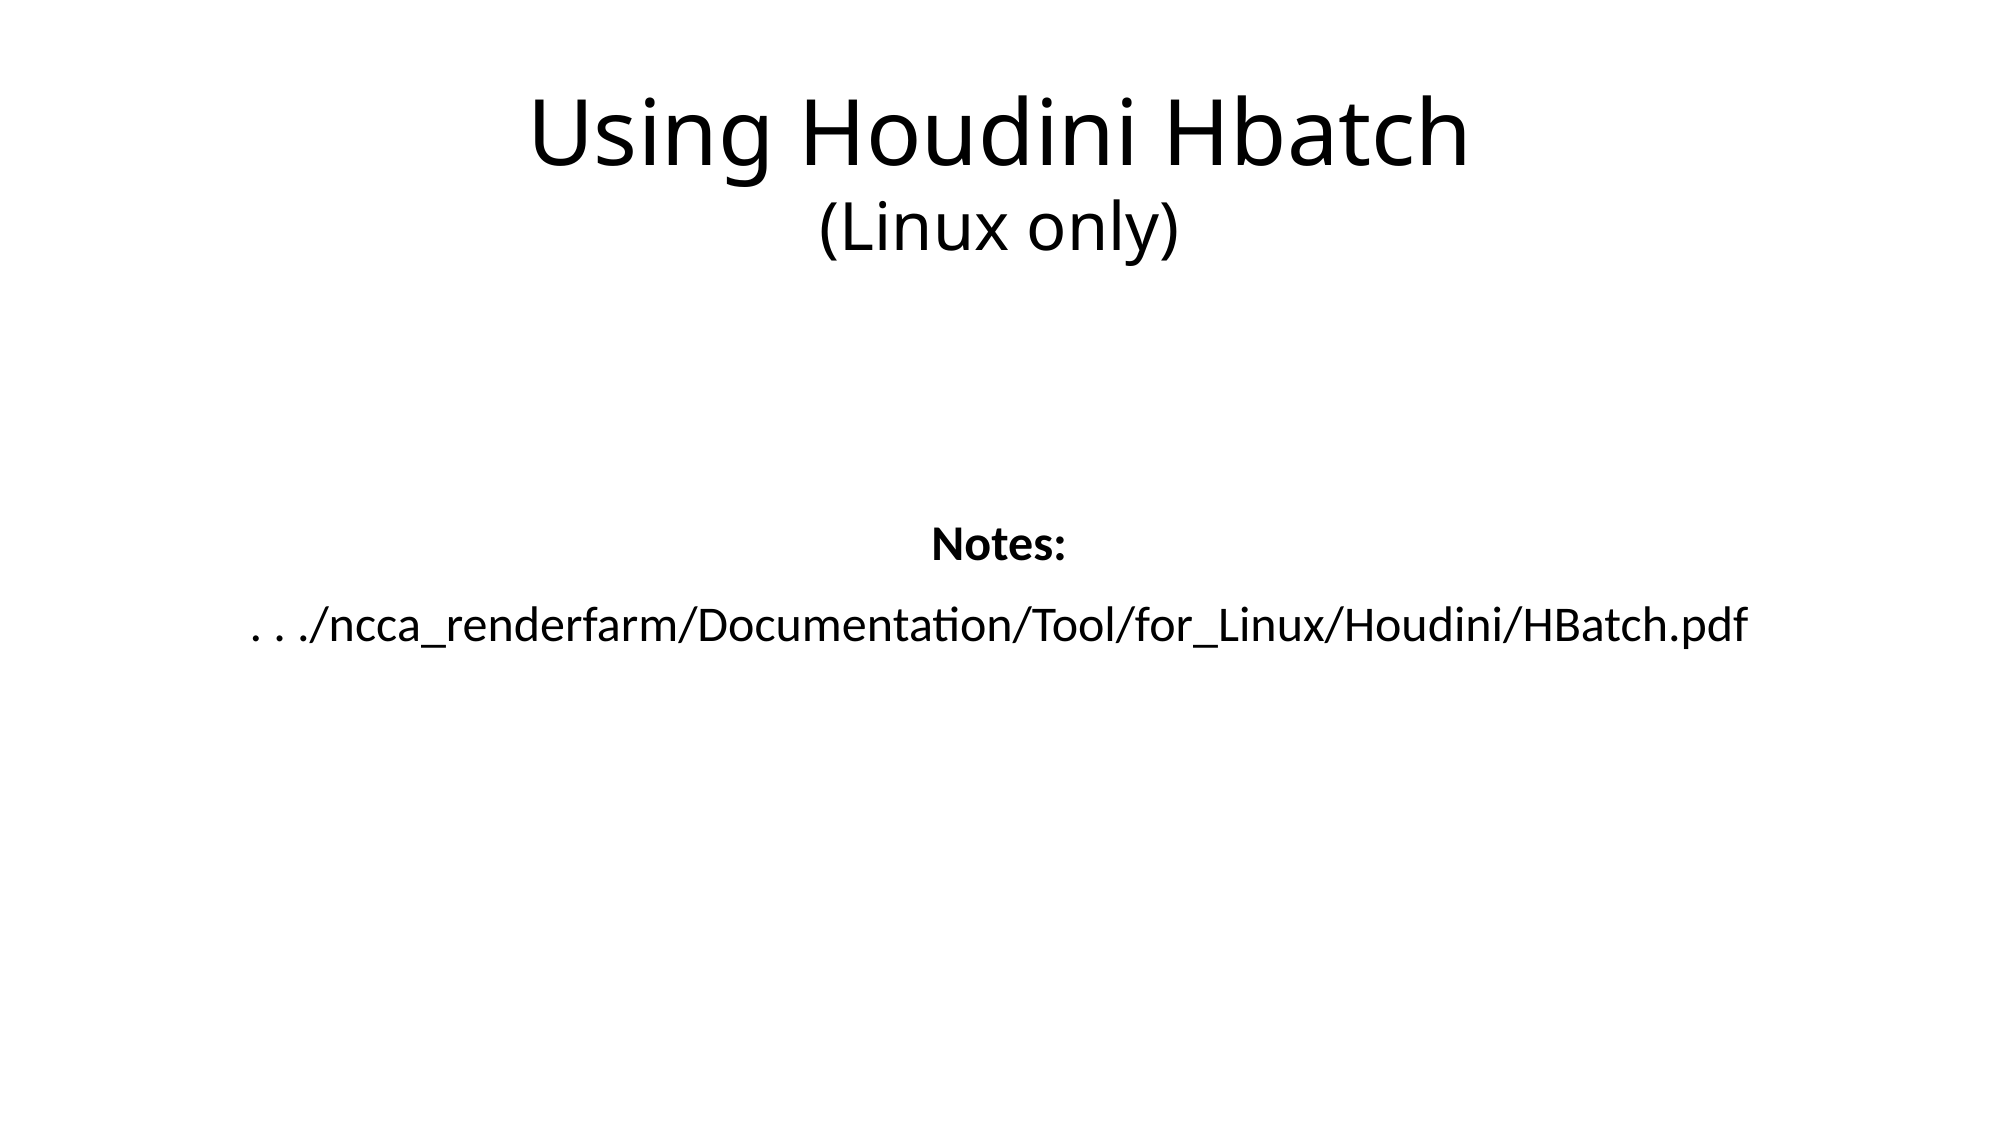

Using Houdini Hbatch
(Linux only)
Notes:
. . ./ncca_renderfarm/Documentation/Tool/for_Linux/Houdini/HBatch.pdf